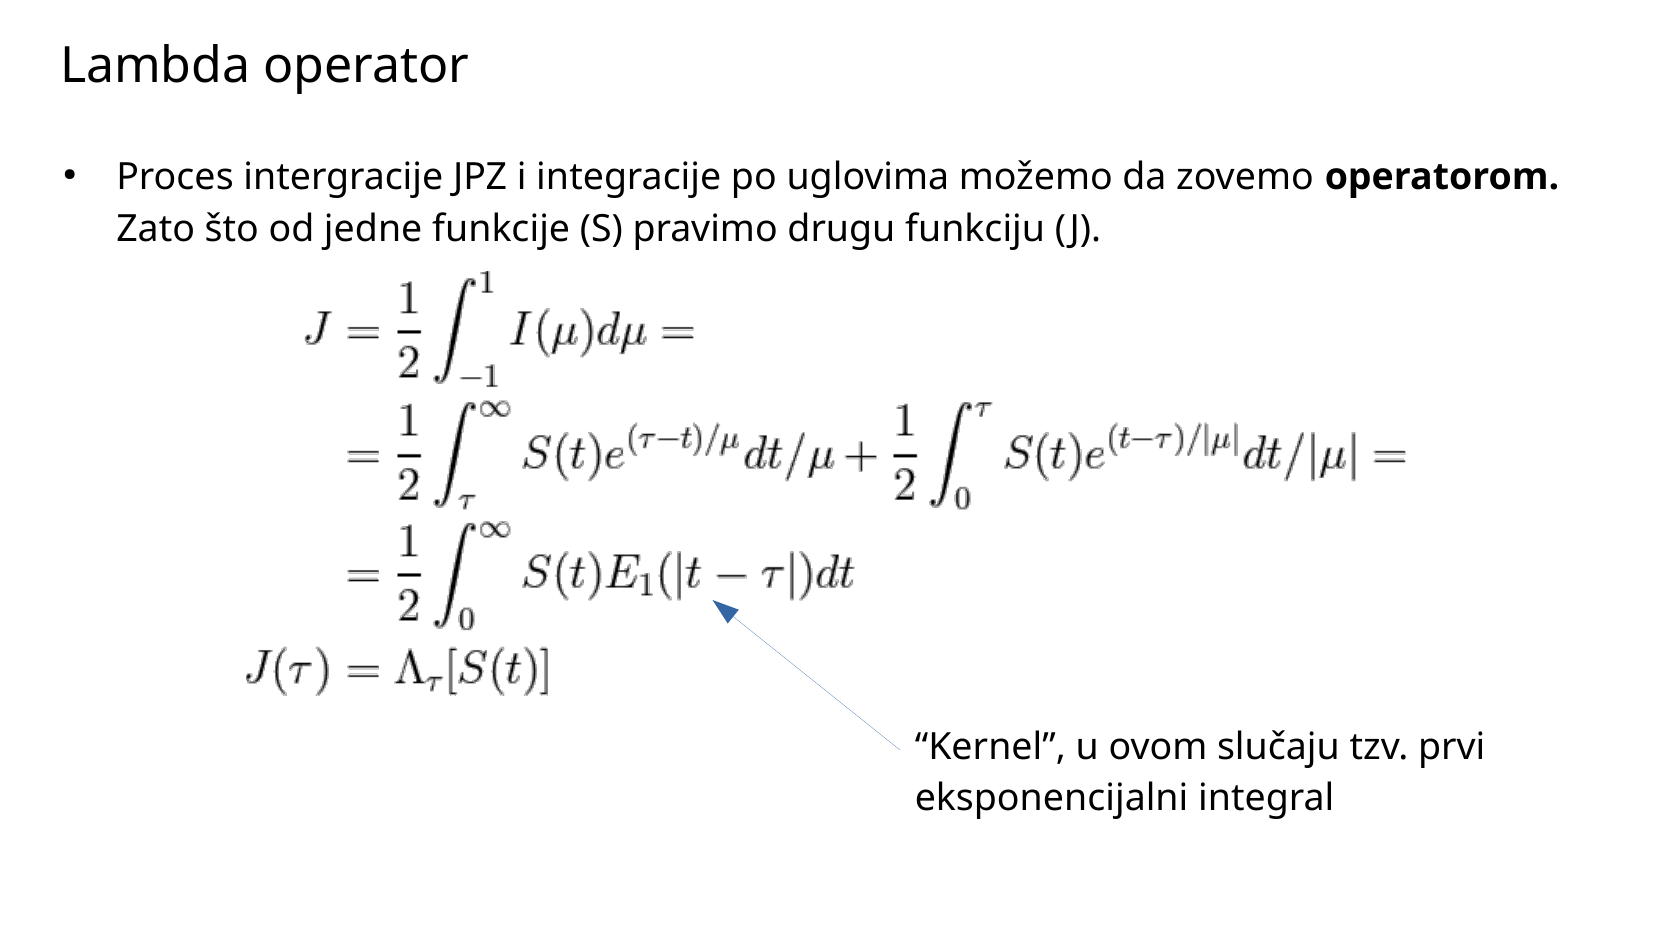

# Lambda operator
Proces intergracije JPZ i integracije po uglovima možemo da zovemo operatorom. Zato što od jedne funkcije (S) pravimo drugu funkciju (J).
“Kernel”, u ovom slučaju tzv. prvi eksponencijalni integral